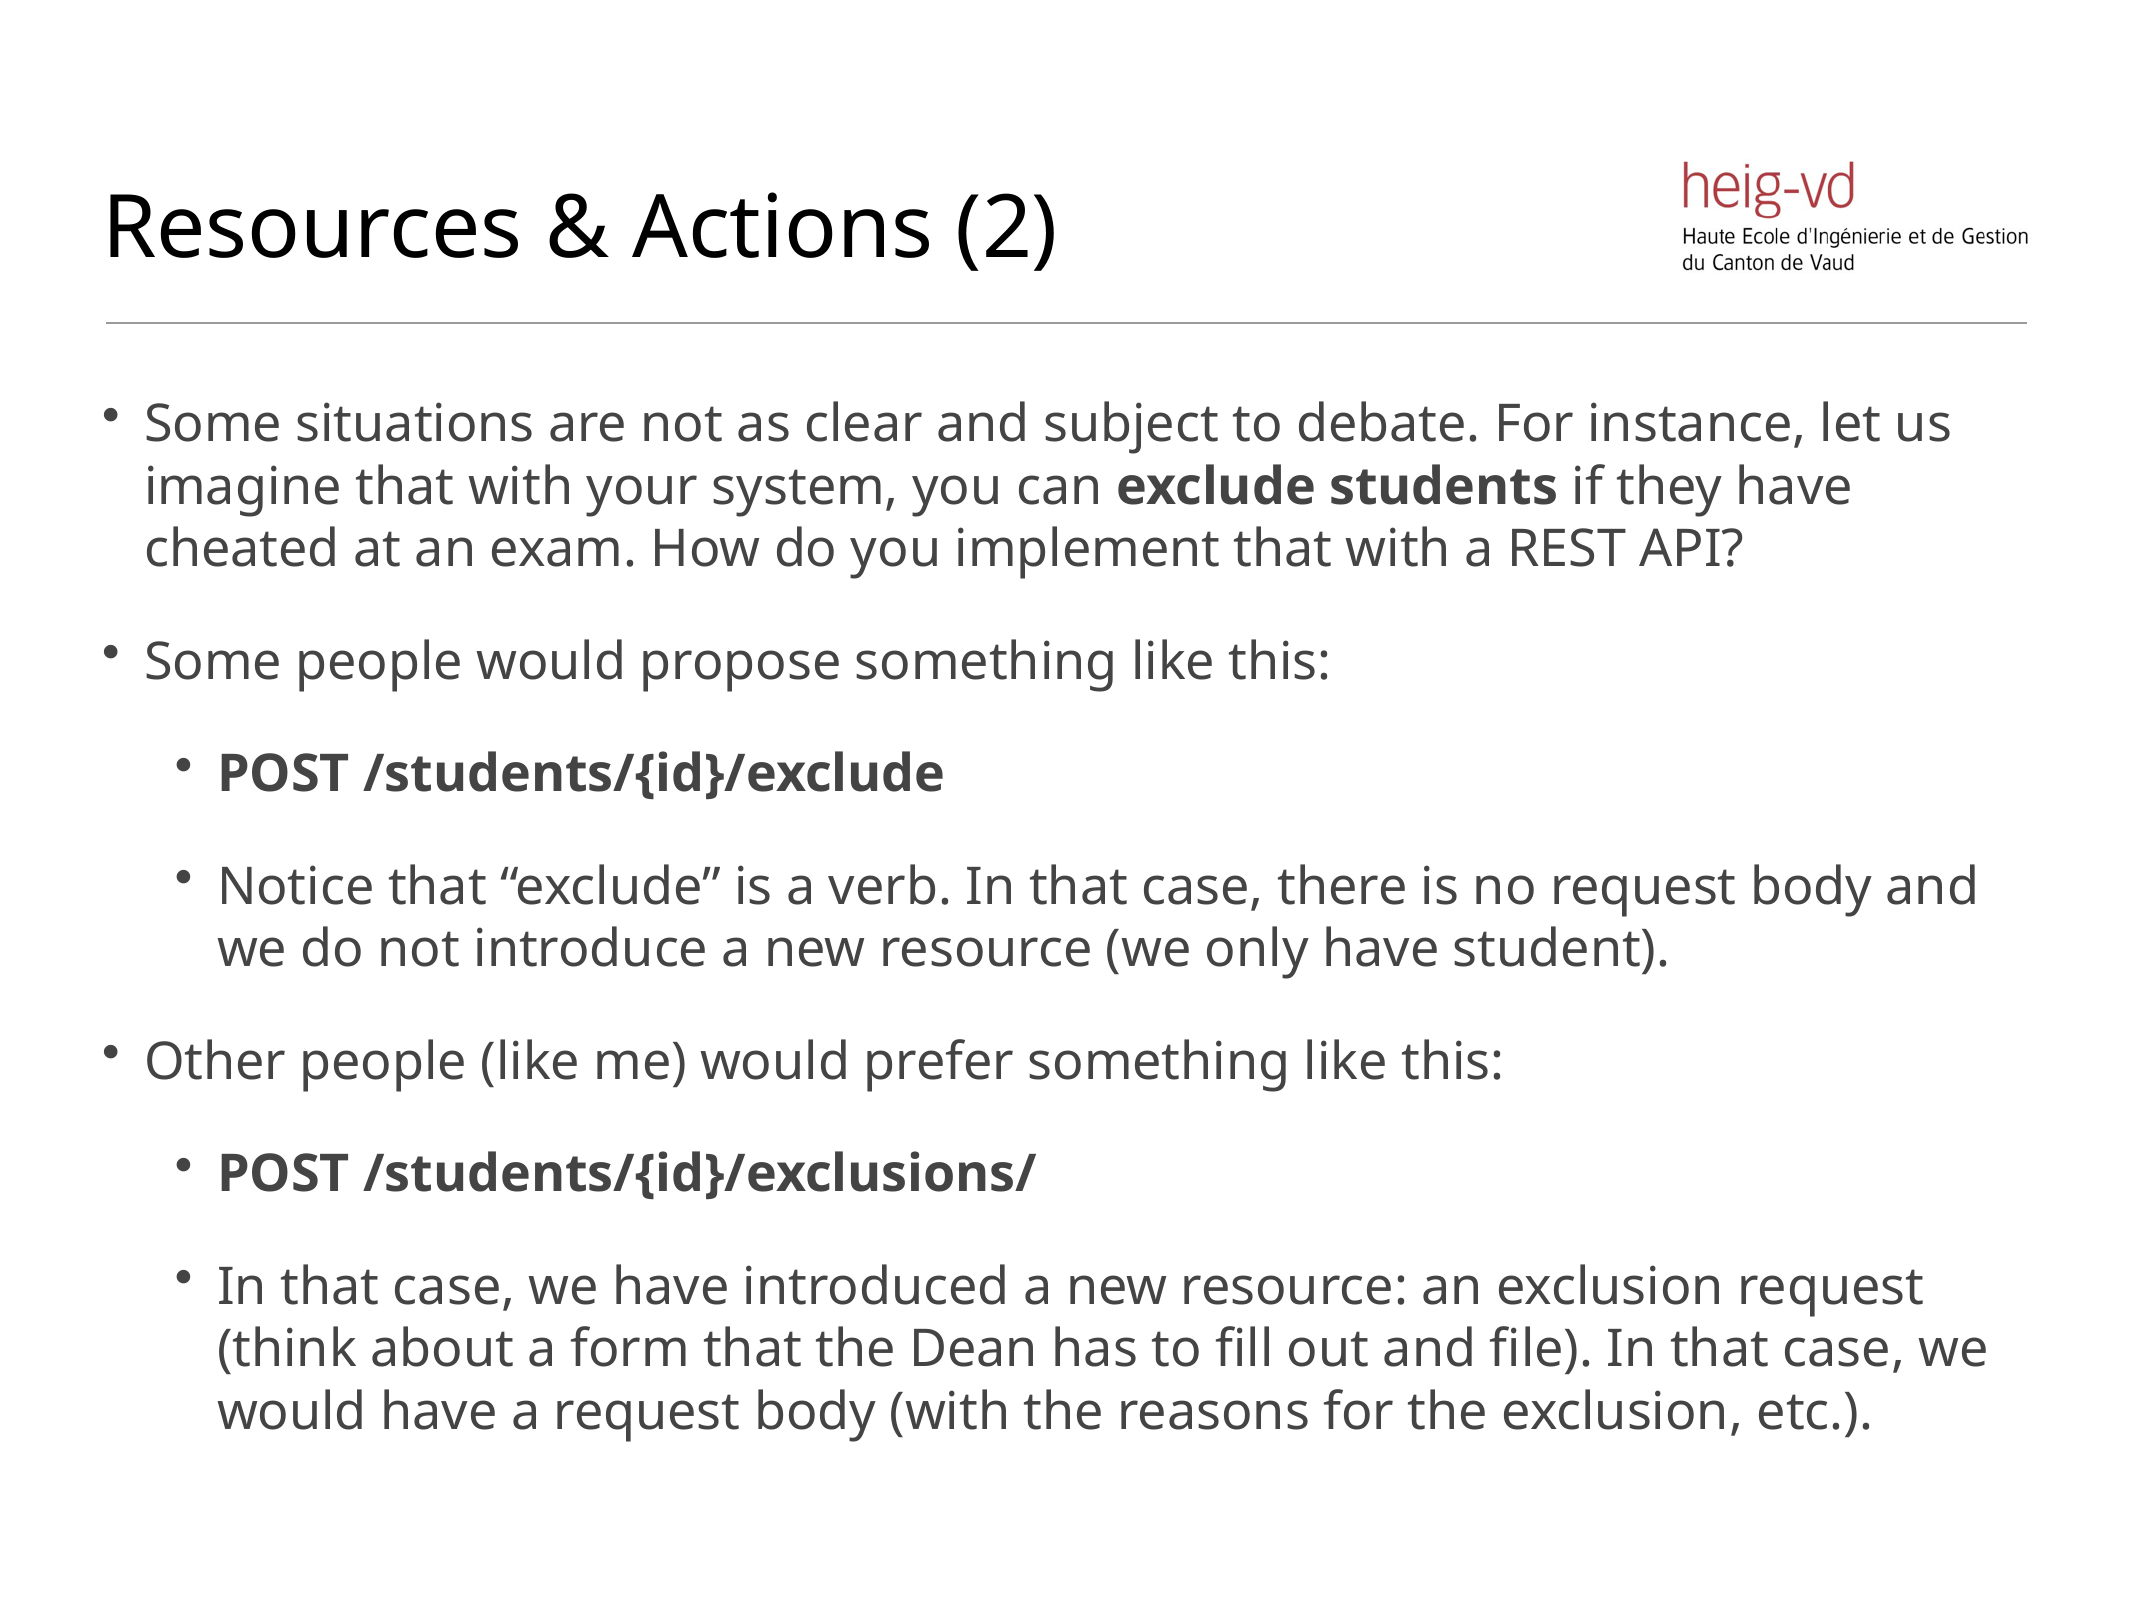

# Resources & Actions (2)
Some situations are not as clear and subject to debate. For instance, let us imagine that with your system, you can exclude students if they have cheated at an exam. How do you implement that with a REST API?
Some people would propose something like this:
POST /students/{id}/exclude
Notice that “exclude” is a verb. In that case, there is no request body and we do not introduce a new resource (we only have student).
Other people (like me) would prefer something like this:
POST /students/{id}/exclusions/
In that case, we have introduced a new resource: an exclusion request (think about a form that the Dean has to fill out and file). In that case, we would have a request body (with the reasons for the exclusion, etc.).